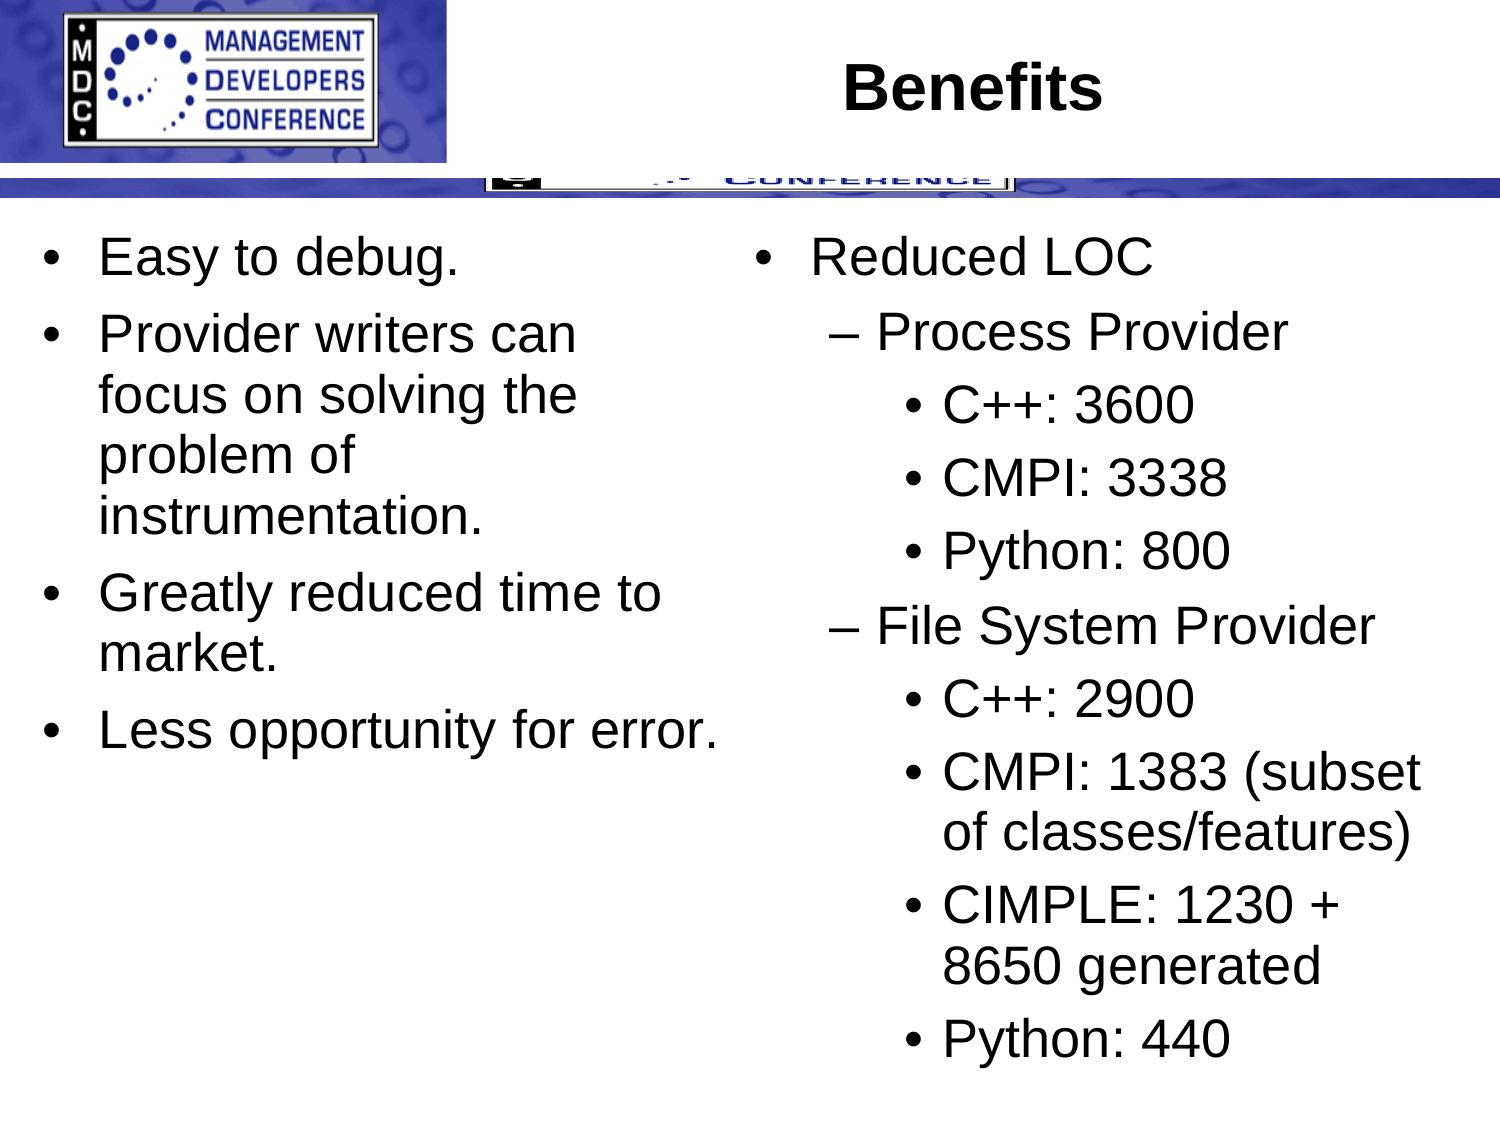

# Benefits
Easy to debug.
Provider writers can focus on solving the problem of instrumentation.
Greatly reduced time to market.
Less opportunity for error.
Reduced LOC
Process Provider
C++: 3600
CMPI: 3338
Python: 800
File System Provider
C++: 2900
CMPI: 1383 (subset of classes/features)
CIMPLE: 1230 + 8650 generated
Python: 440